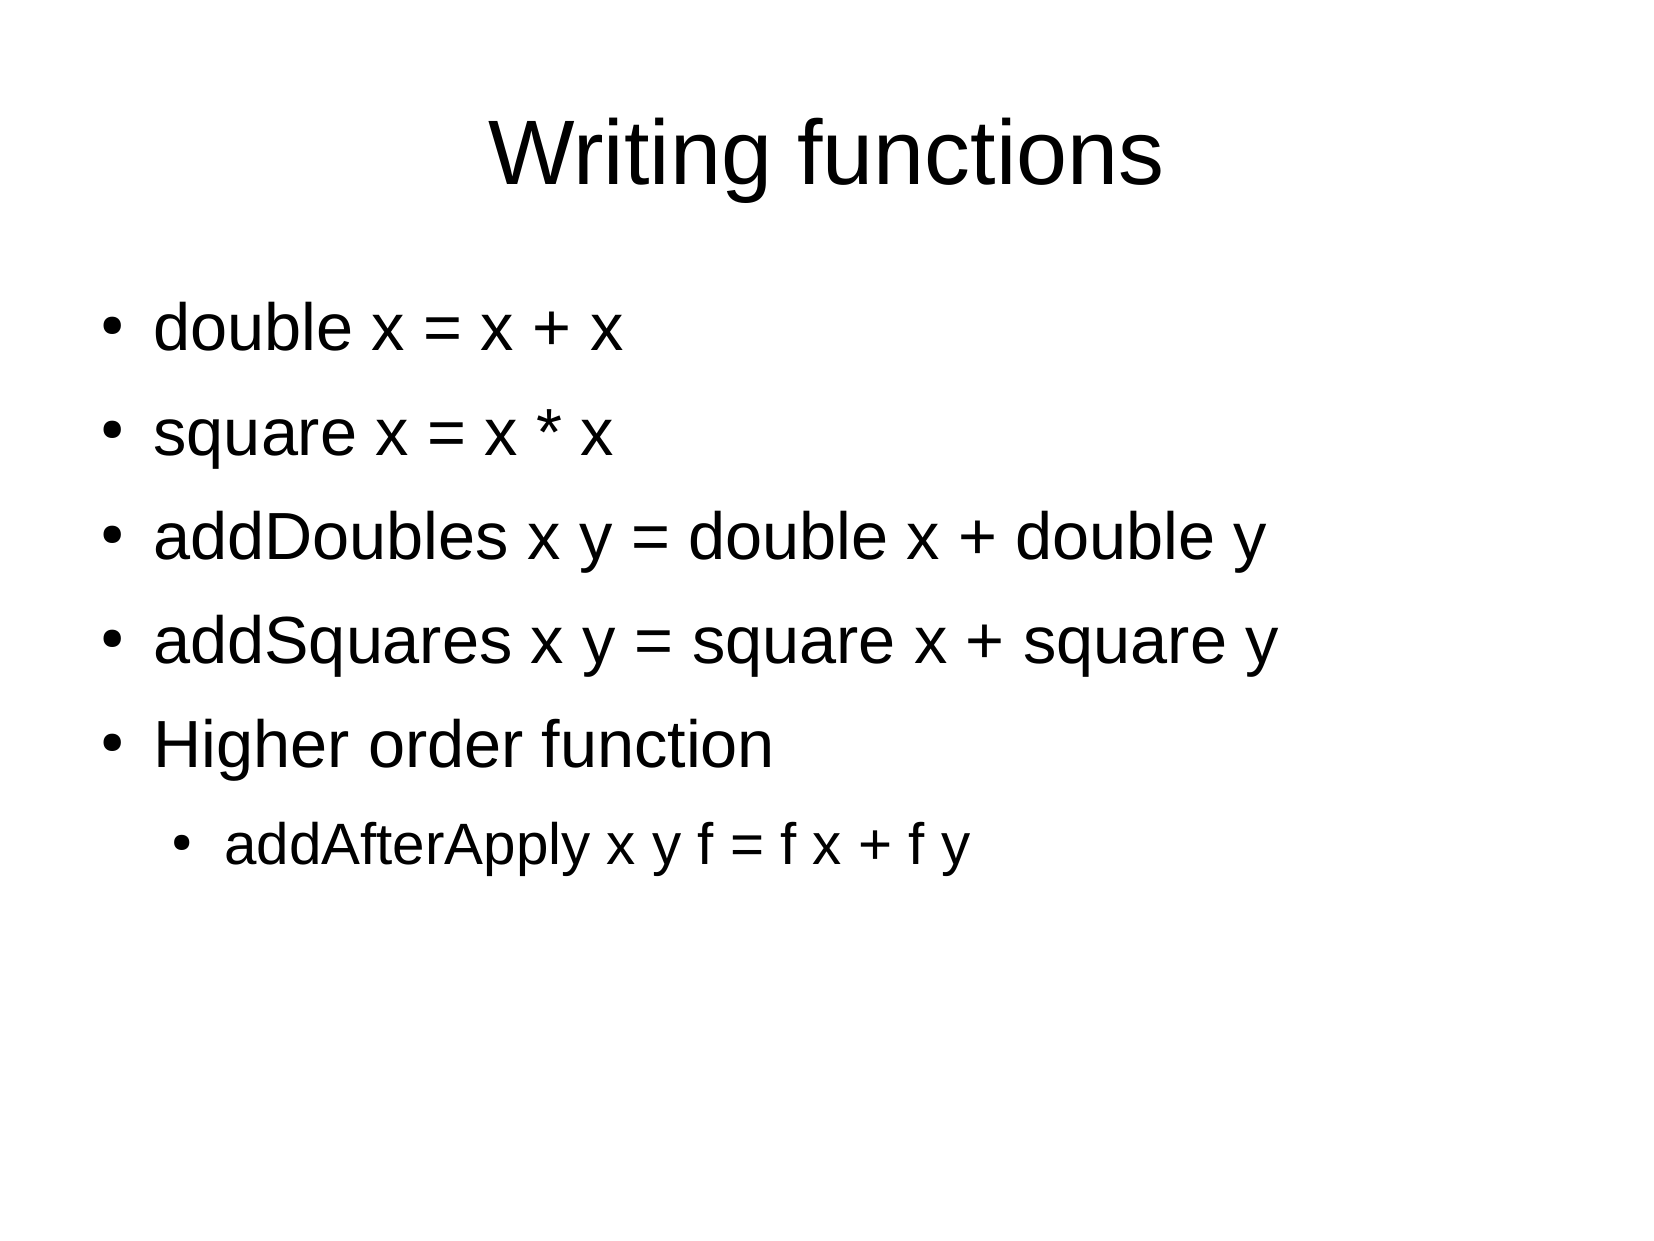

# Writing functions
double x = x + x
square x = x * x
addDoubles x y = double x + double y
addSquares x y = square x + square y
Higher order function
addAfterApply x y f = f x + f y